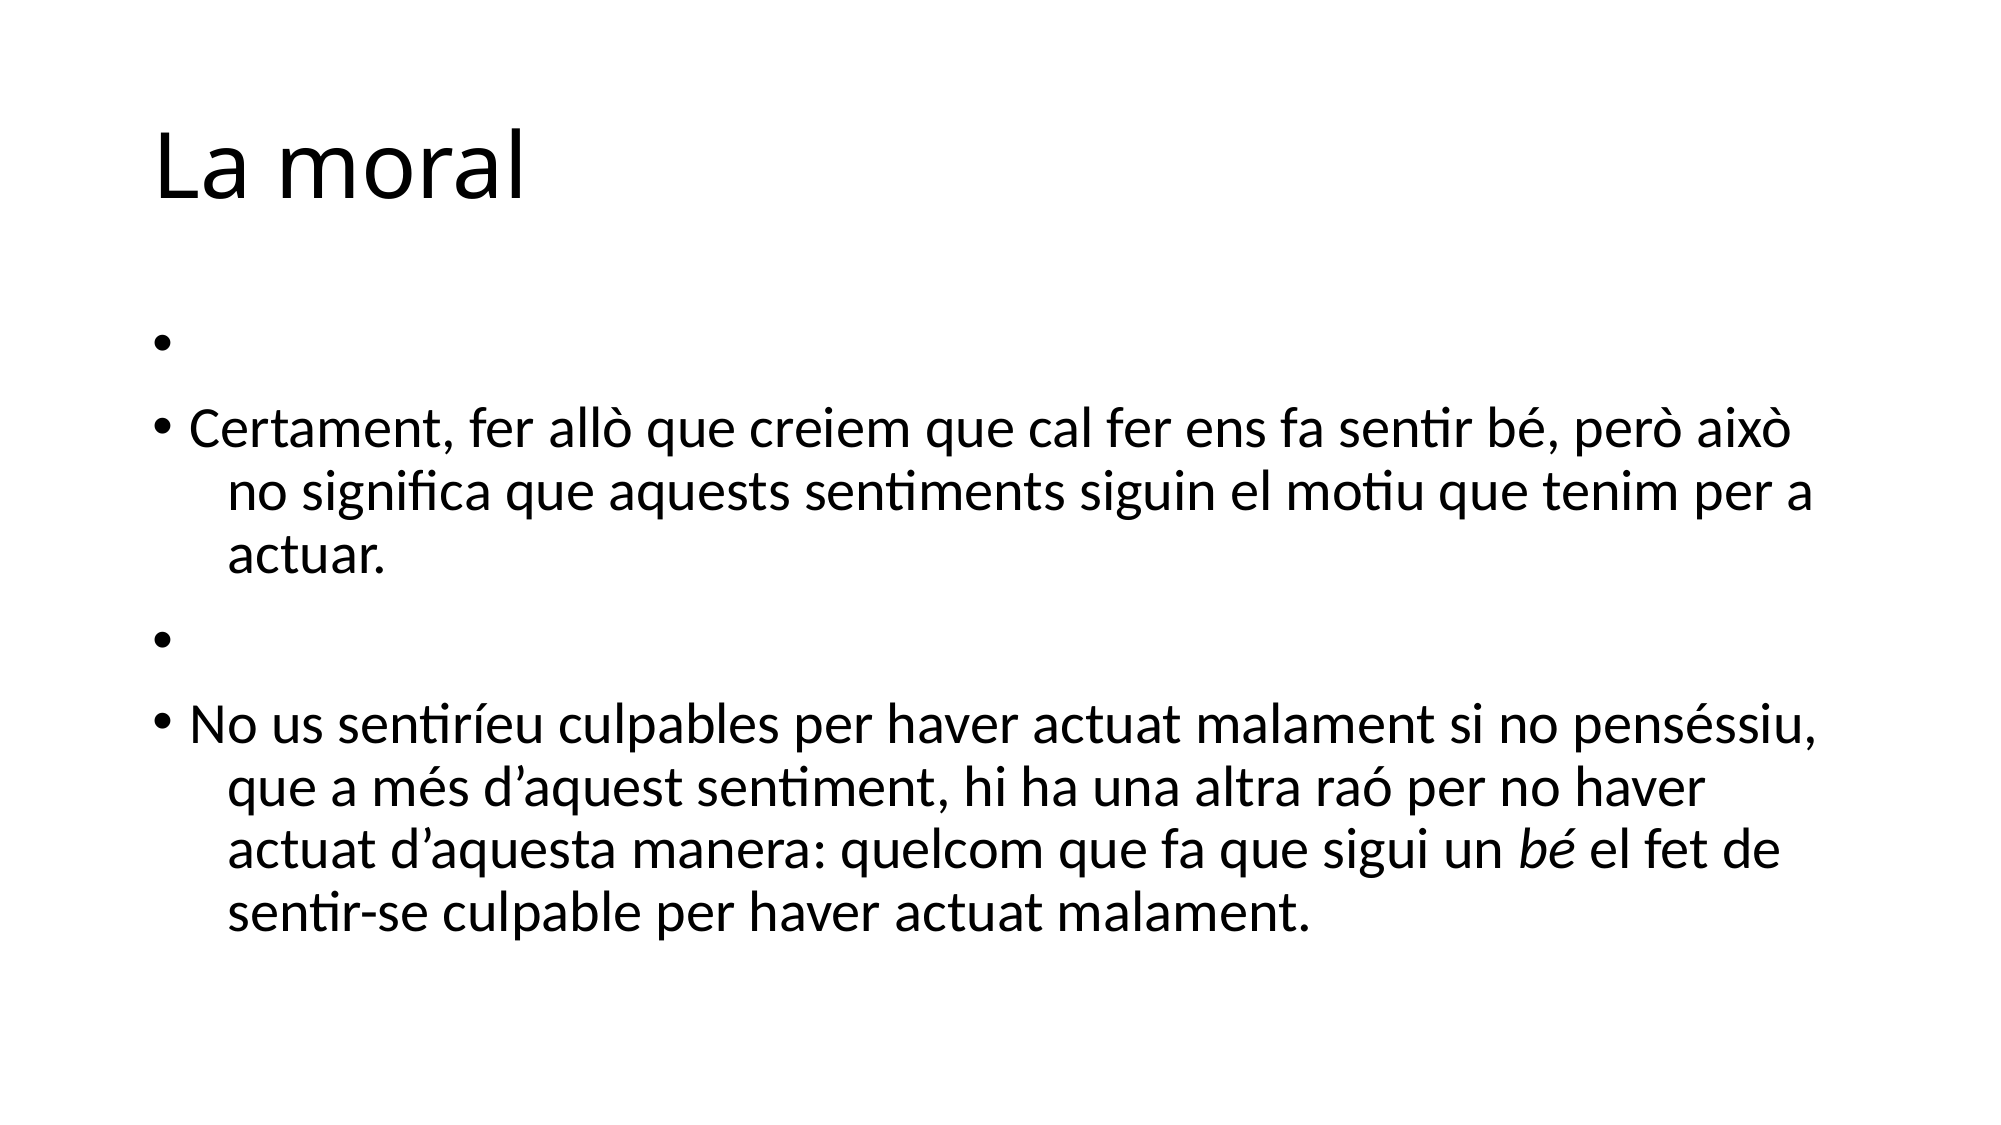

# La moral
Certament, fer allò que creiem que cal fer ens fa sentir bé, però això no significa que aquests sentiments siguin el motiu que tenim per a actuar.
No us sentiríeu culpables per haver actuat malament si no penséssiu, que a més d’aquest sentiment, hi ha una altra raó per no haver actuat d’aquesta manera: quelcom que fa que sigui un bé el fet de sentir-se culpable per haver actuat malament.